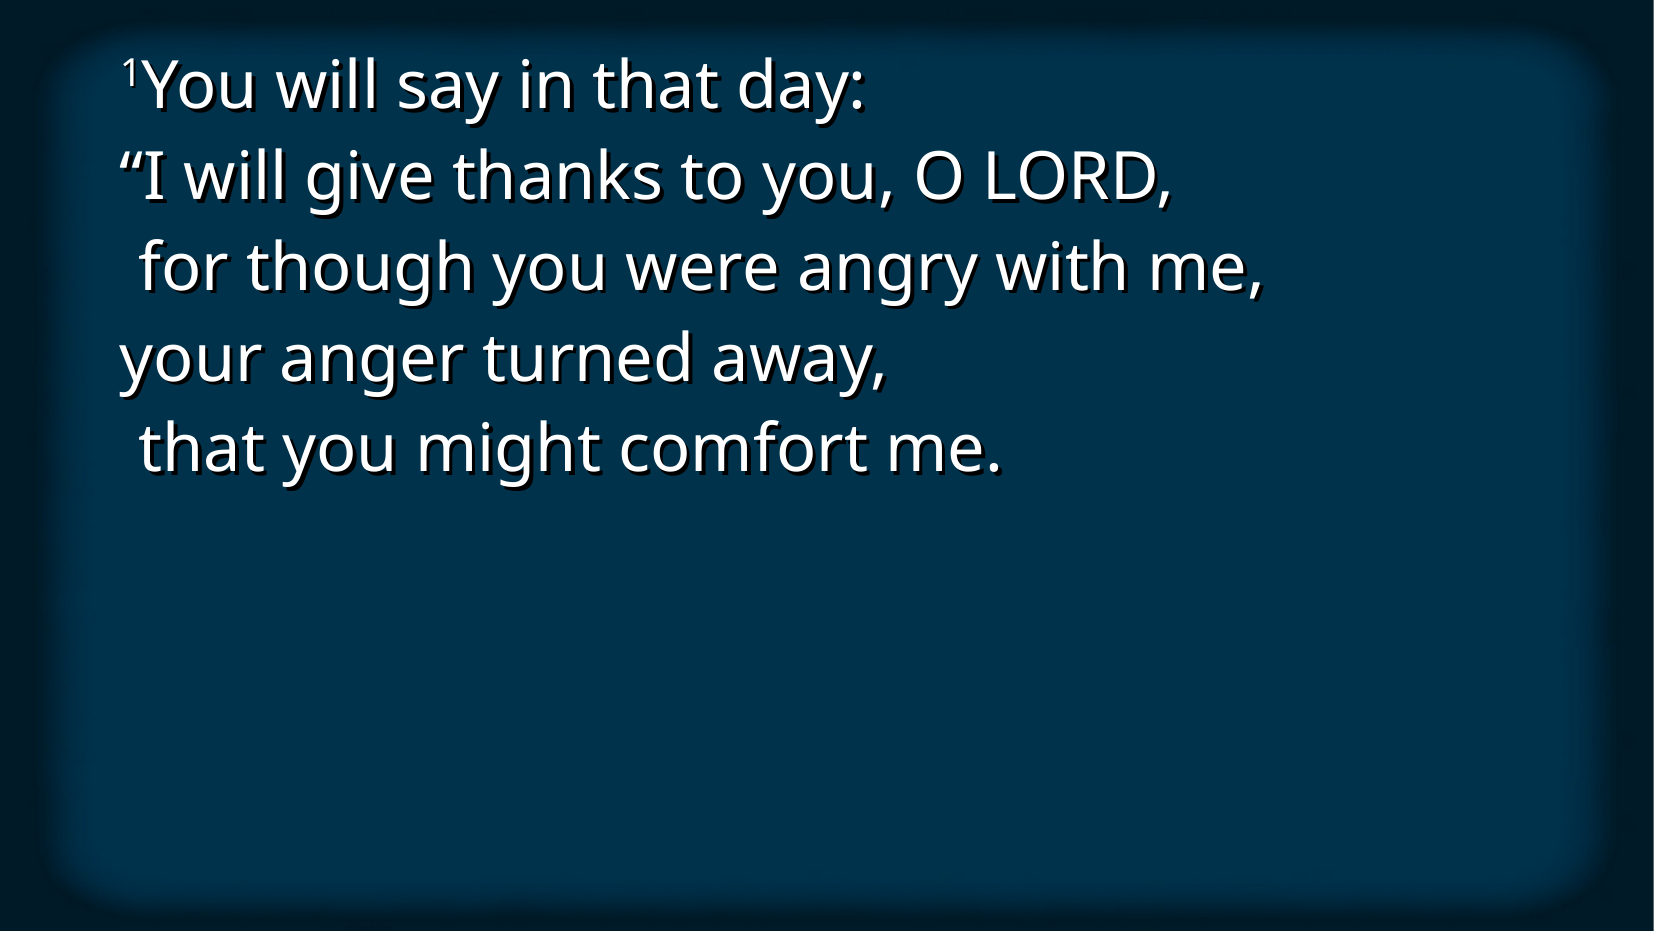

1You will say in that day:
“I will give thanks to you, O LORD,
for though you were angry with me,
your anger turned away,
that you might comfort me.